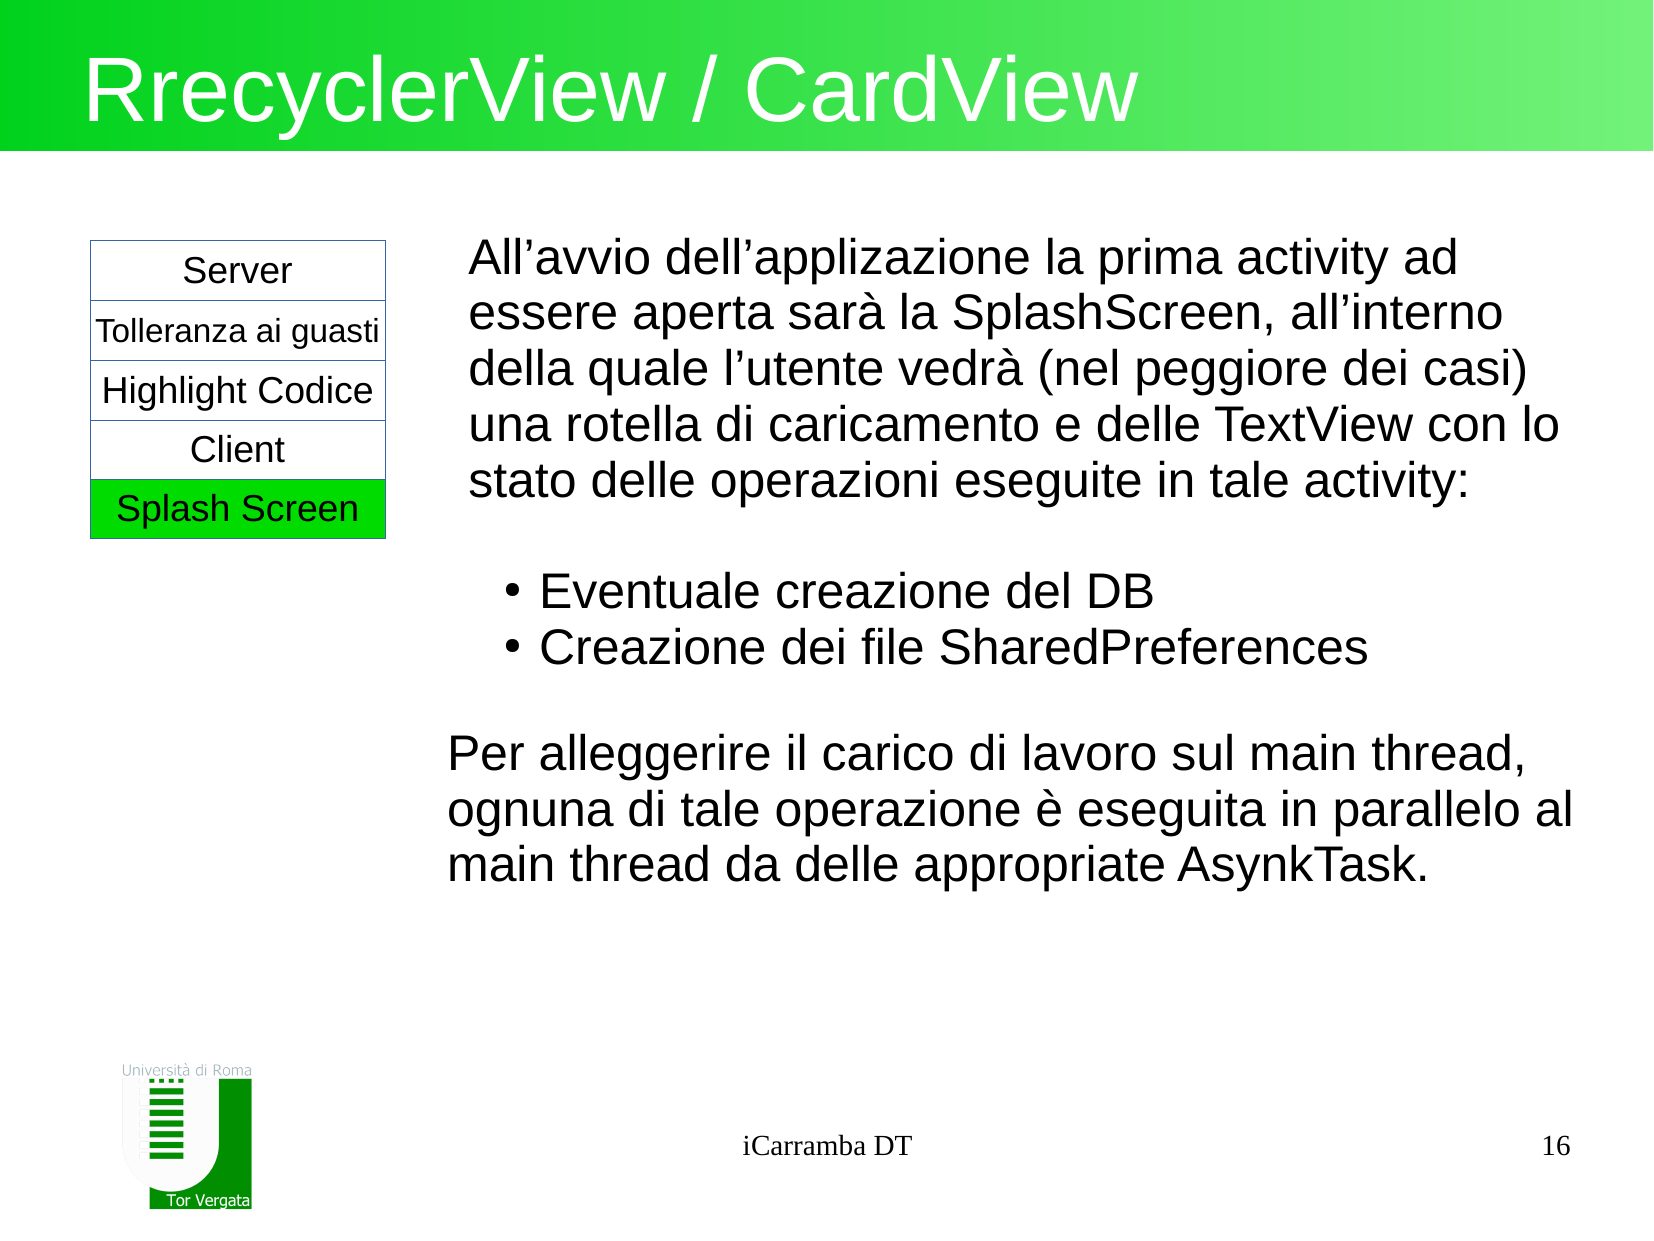

# RrecyclerView / CardView
All’avvio dell’applizazione la prima activity ad essere aperta sarà la SplashScreen, all’interno della quale l’utente vedrà (nel peggiore dei casi) una rotella di caricamento e delle TextView con lo stato delle operazioni eseguite in tale activity:
Eventuale creazione del DB
Creazione dei file SharedPreferences
Server
Tolleranza ai guasti
Highlight Codice
Client
Splash Screen
Per alleggerire il carico di lavoro sul main thread, ognuna di tale operazione è eseguita in parallelo al main thread da delle appropriate AsynkTask.
16